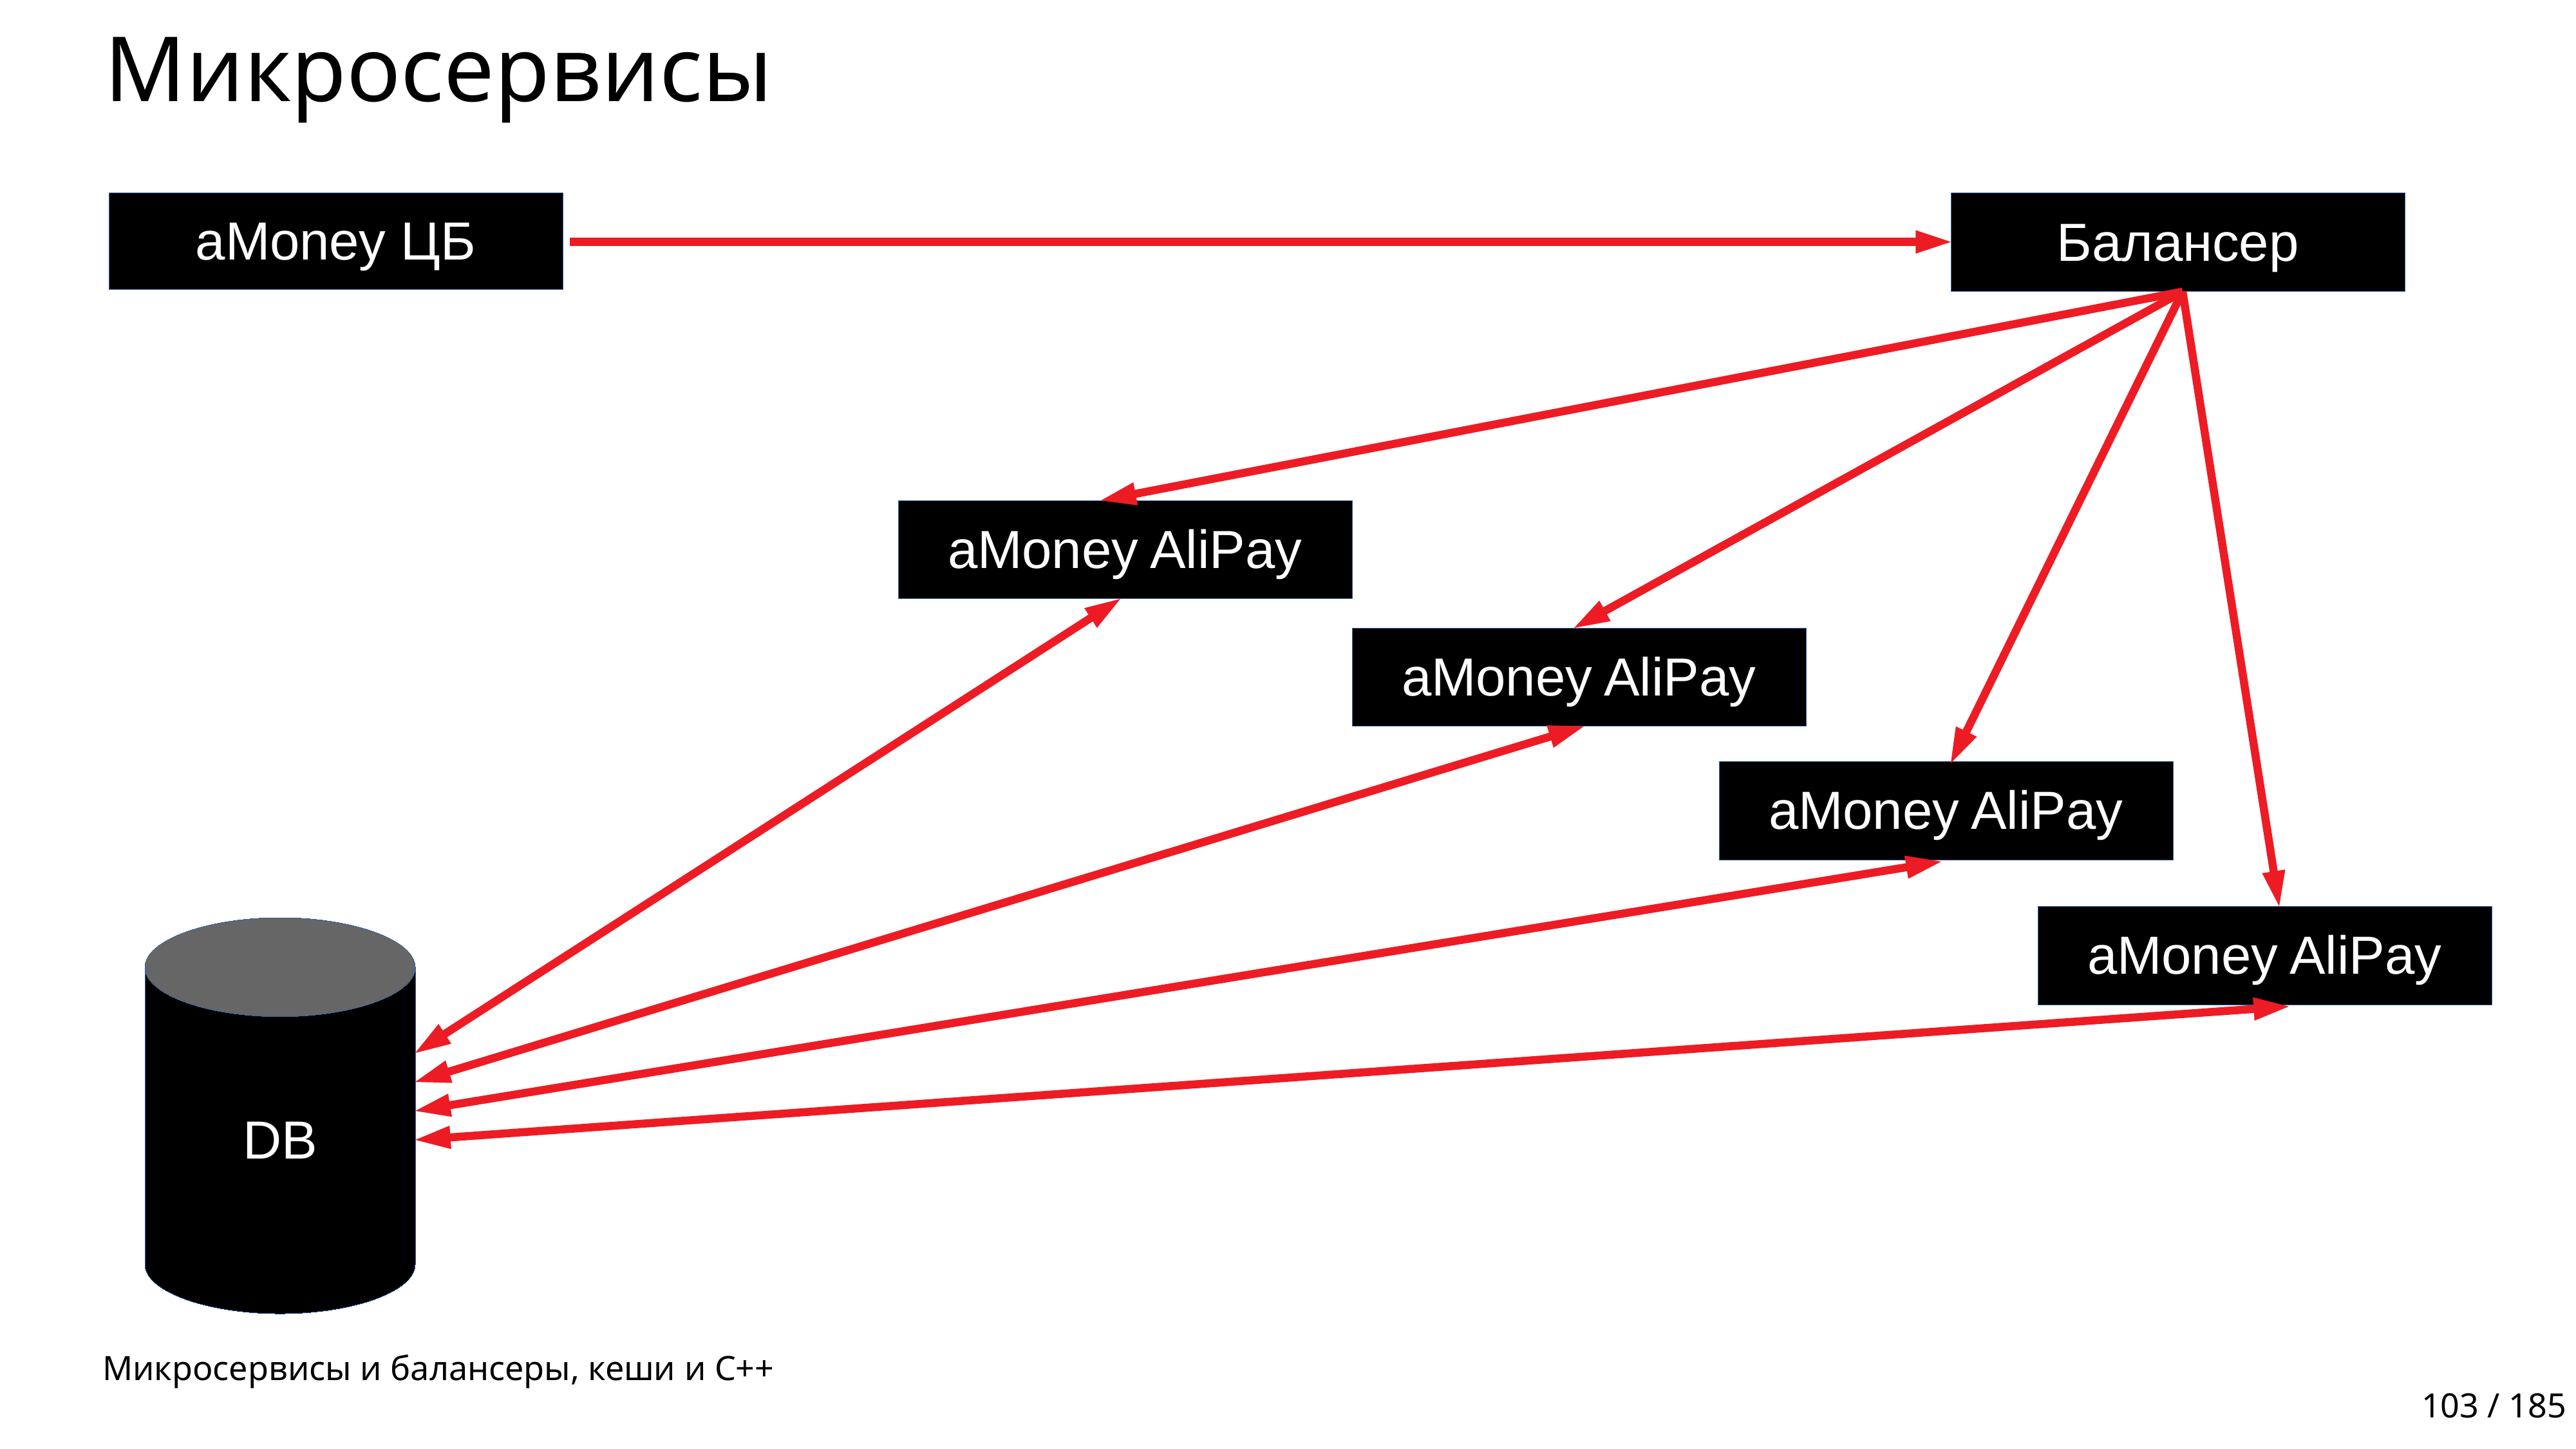

Микросервисы
aMoney ЦБ
Балансер
aMoney AliPay
aMoney AliPay
aMoney AliPay
aMoney AliPay
DB
# Микросервисы и балансеры, кеши и C++